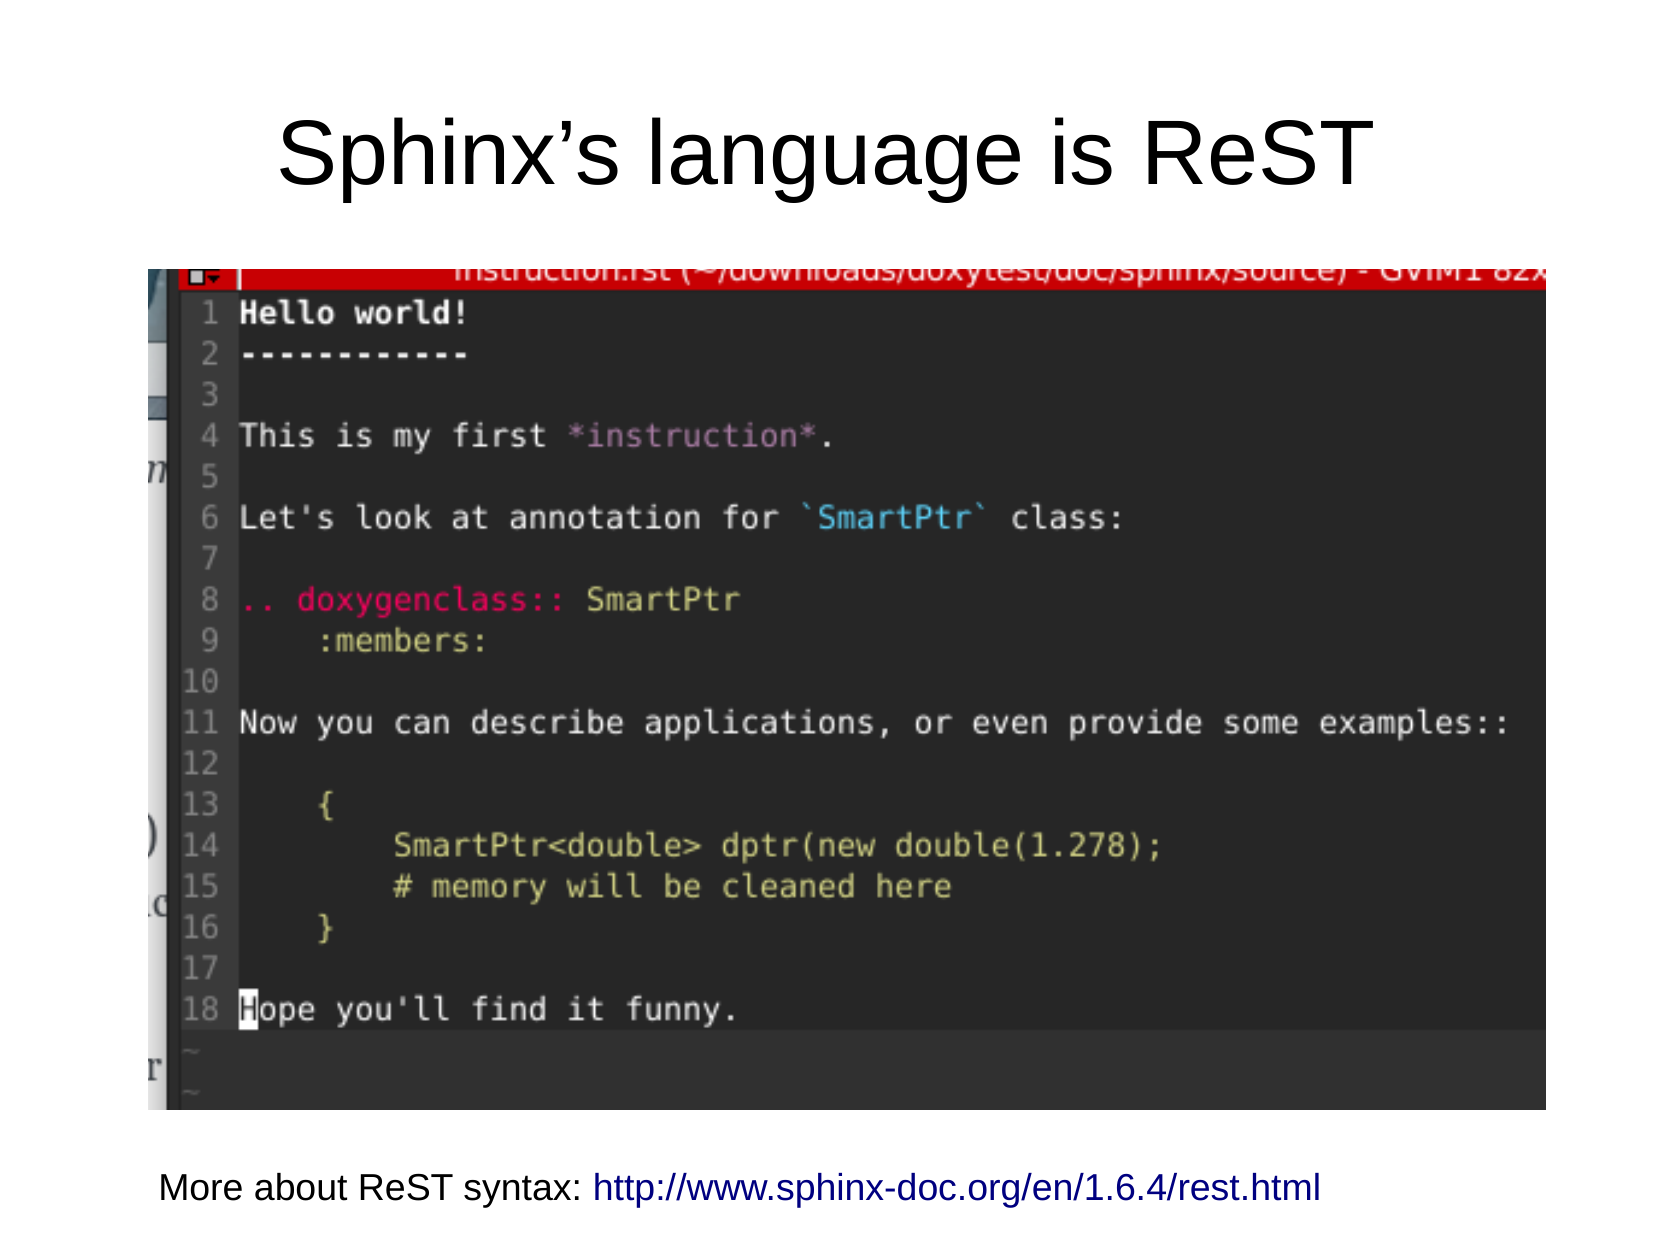

# Sphinx’s language is ReST
More about ReST syntax: http://www.sphinx-doc.org/en/1.6.4/rest.html